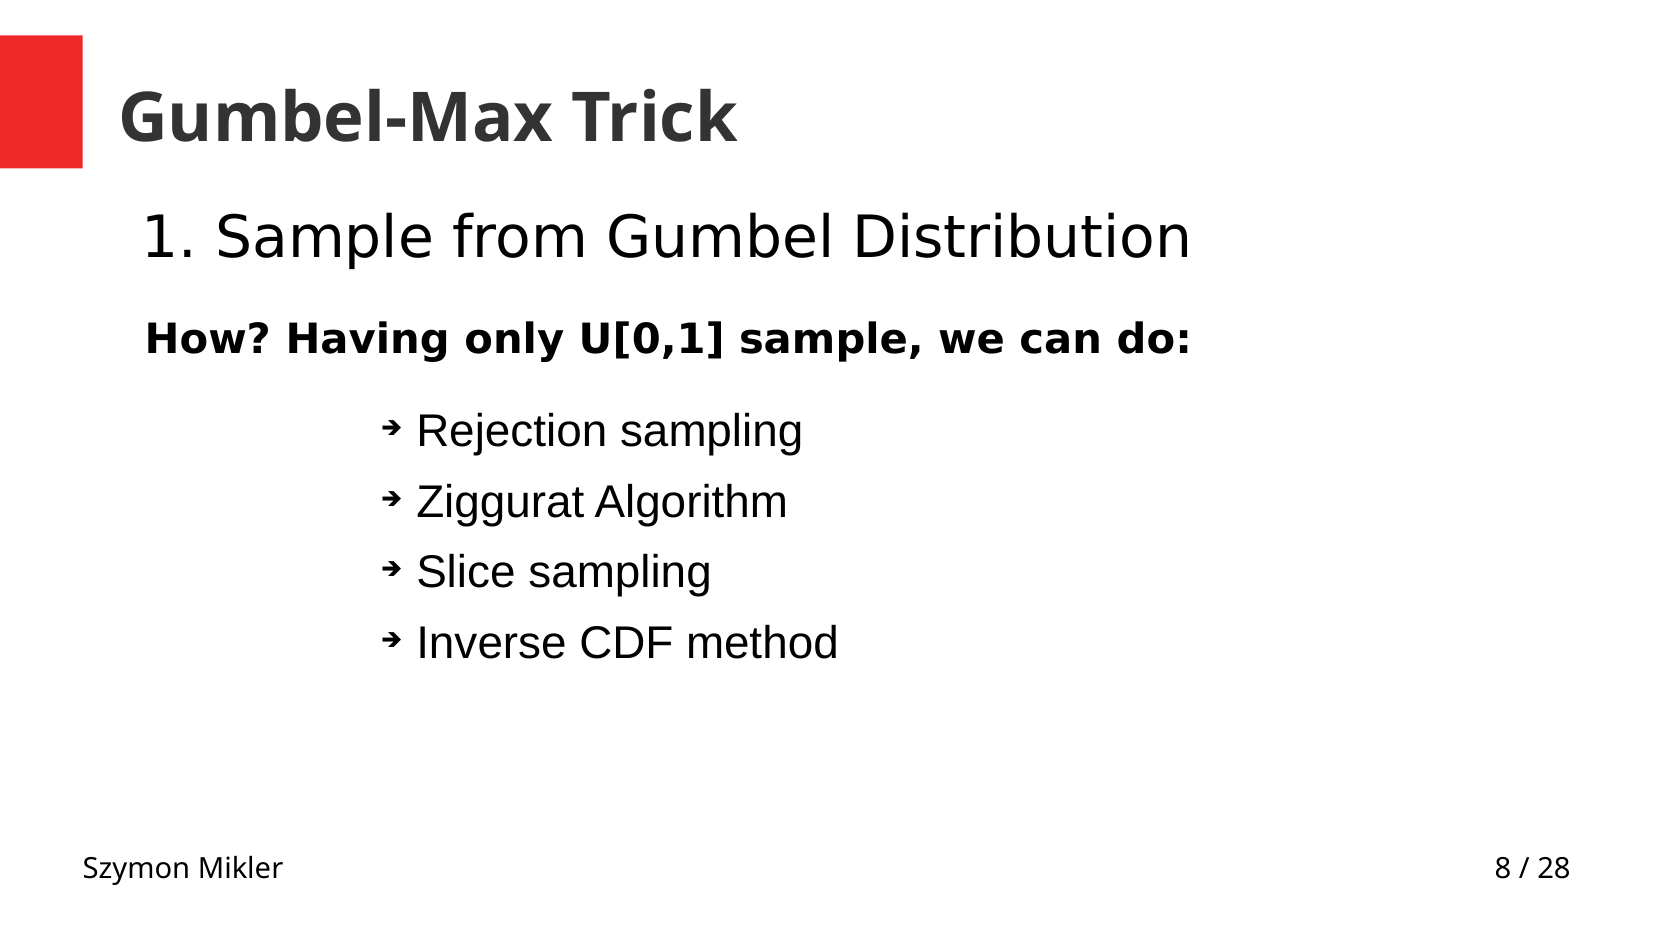

# Gumbel-Max Trick
1. Sample from Gumbel Distribution
How? Having only U[0,1] sample, we can do:
Rejection sampling
Ziggurat Algorithm
Slice sampling
Inverse CDF method
Szymon Mikler
8